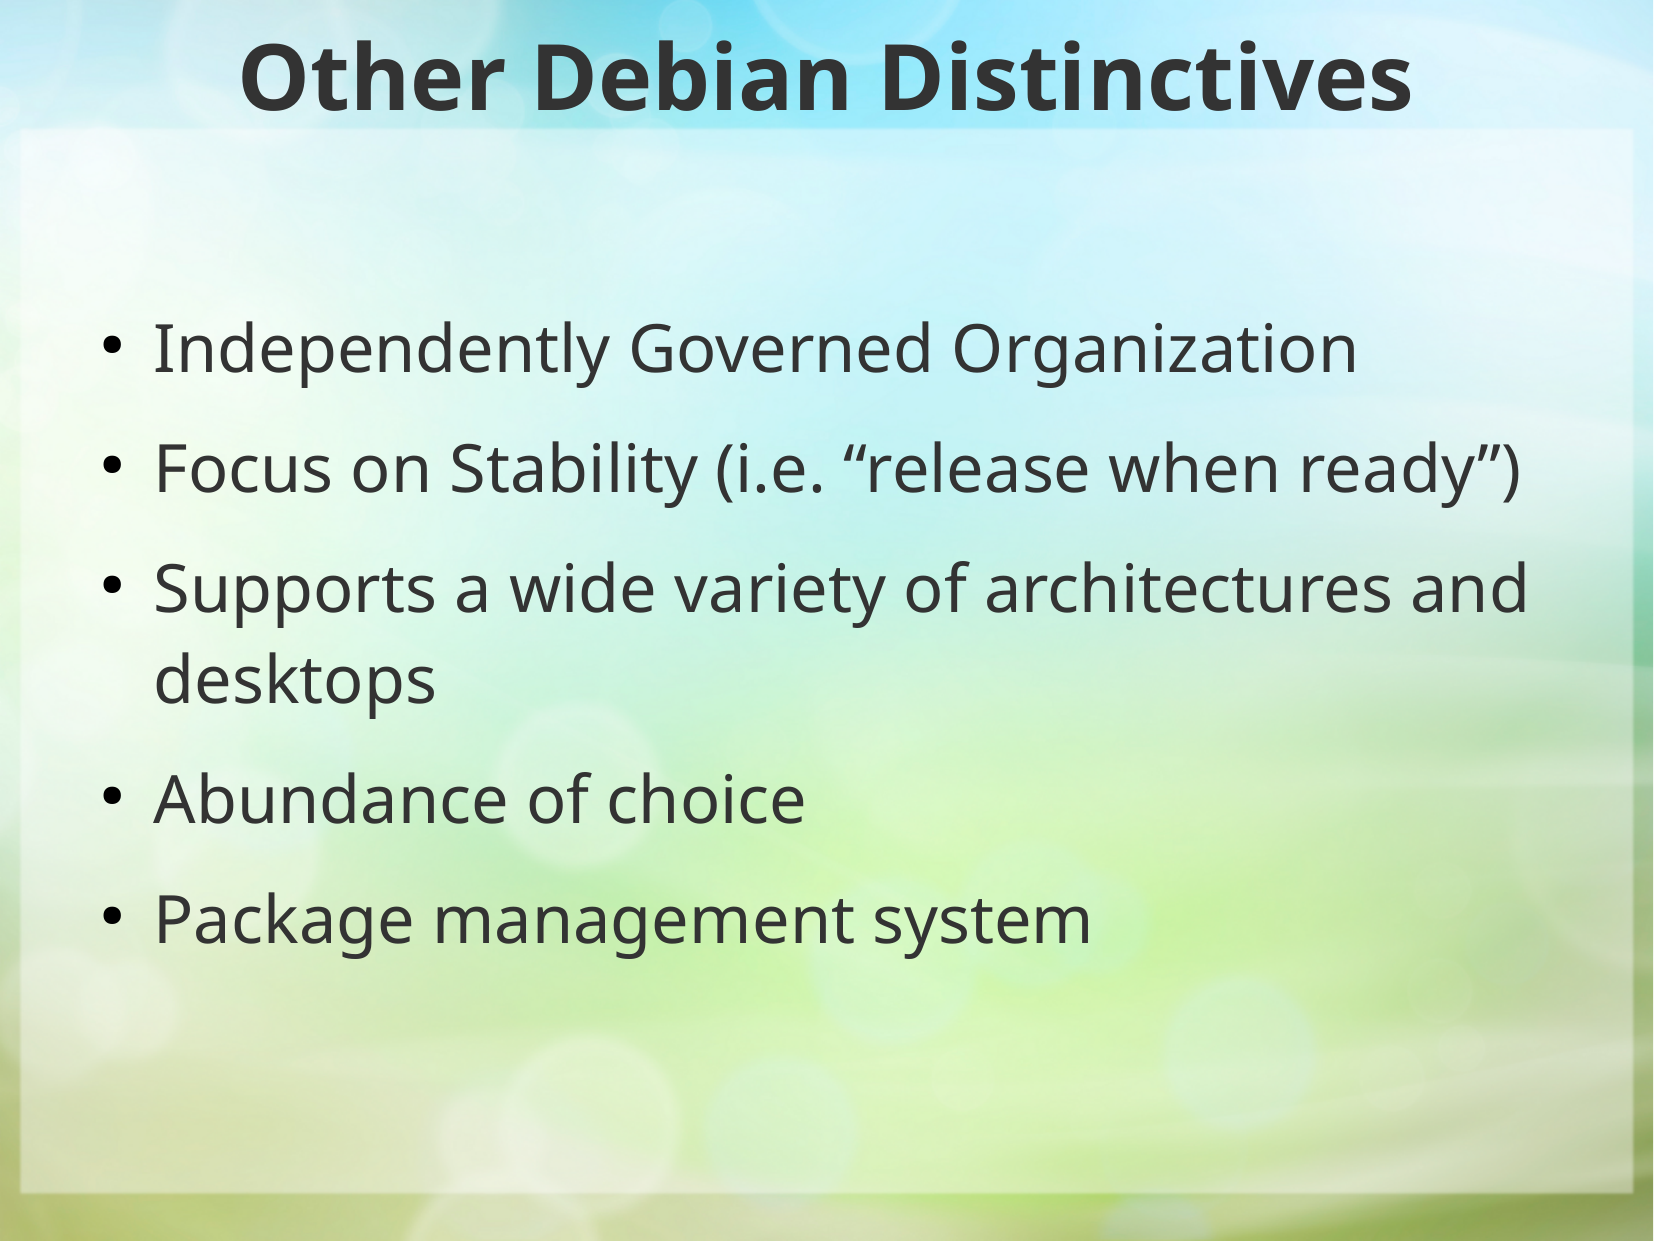

# Other Debian Distinctives
Independently Governed Organization
Focus on Stability (i.e. “release when ready”)
Supports a wide variety of architectures and desktops
Abundance of choice
Package management system